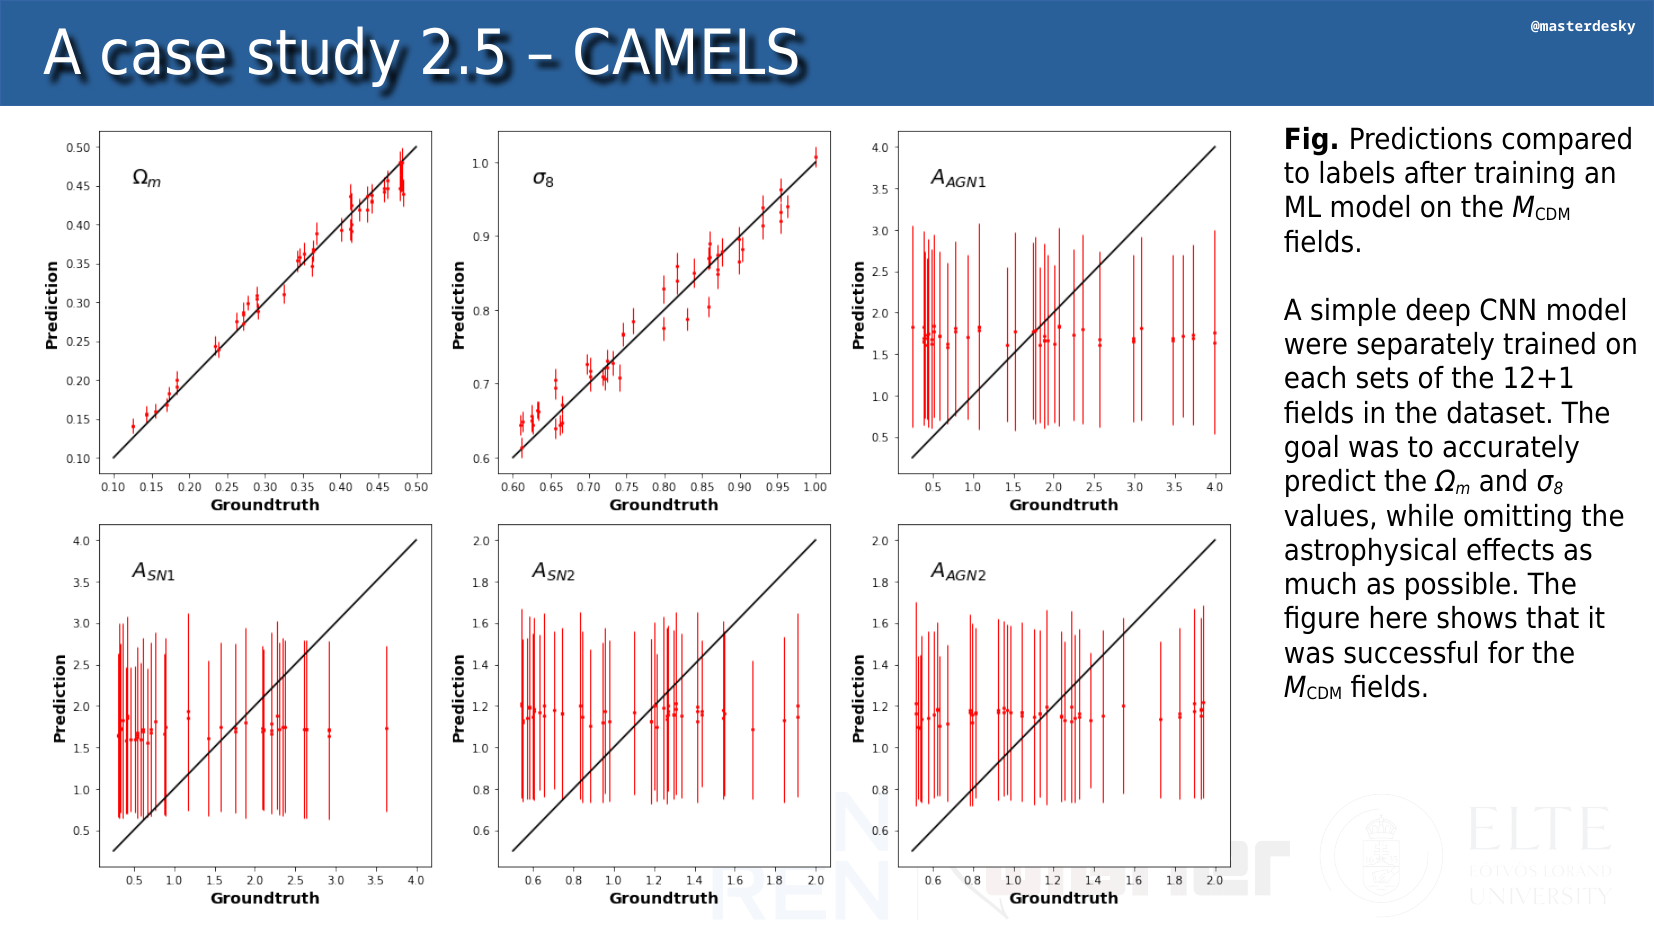

# A case study 2.5 – CAMELS
@masterdesky
Fig. Predictions compared to labels after training an ML model on the MCDM fields.
A simple deep CNN model were separately trained on each sets of the 12+1 fields in the dataset. The goal was to accurately predict the Ωm and σ8 values, while omitting the astrophysical effects as much as possible. The figure here shows that it was successful for the MCDM fields.